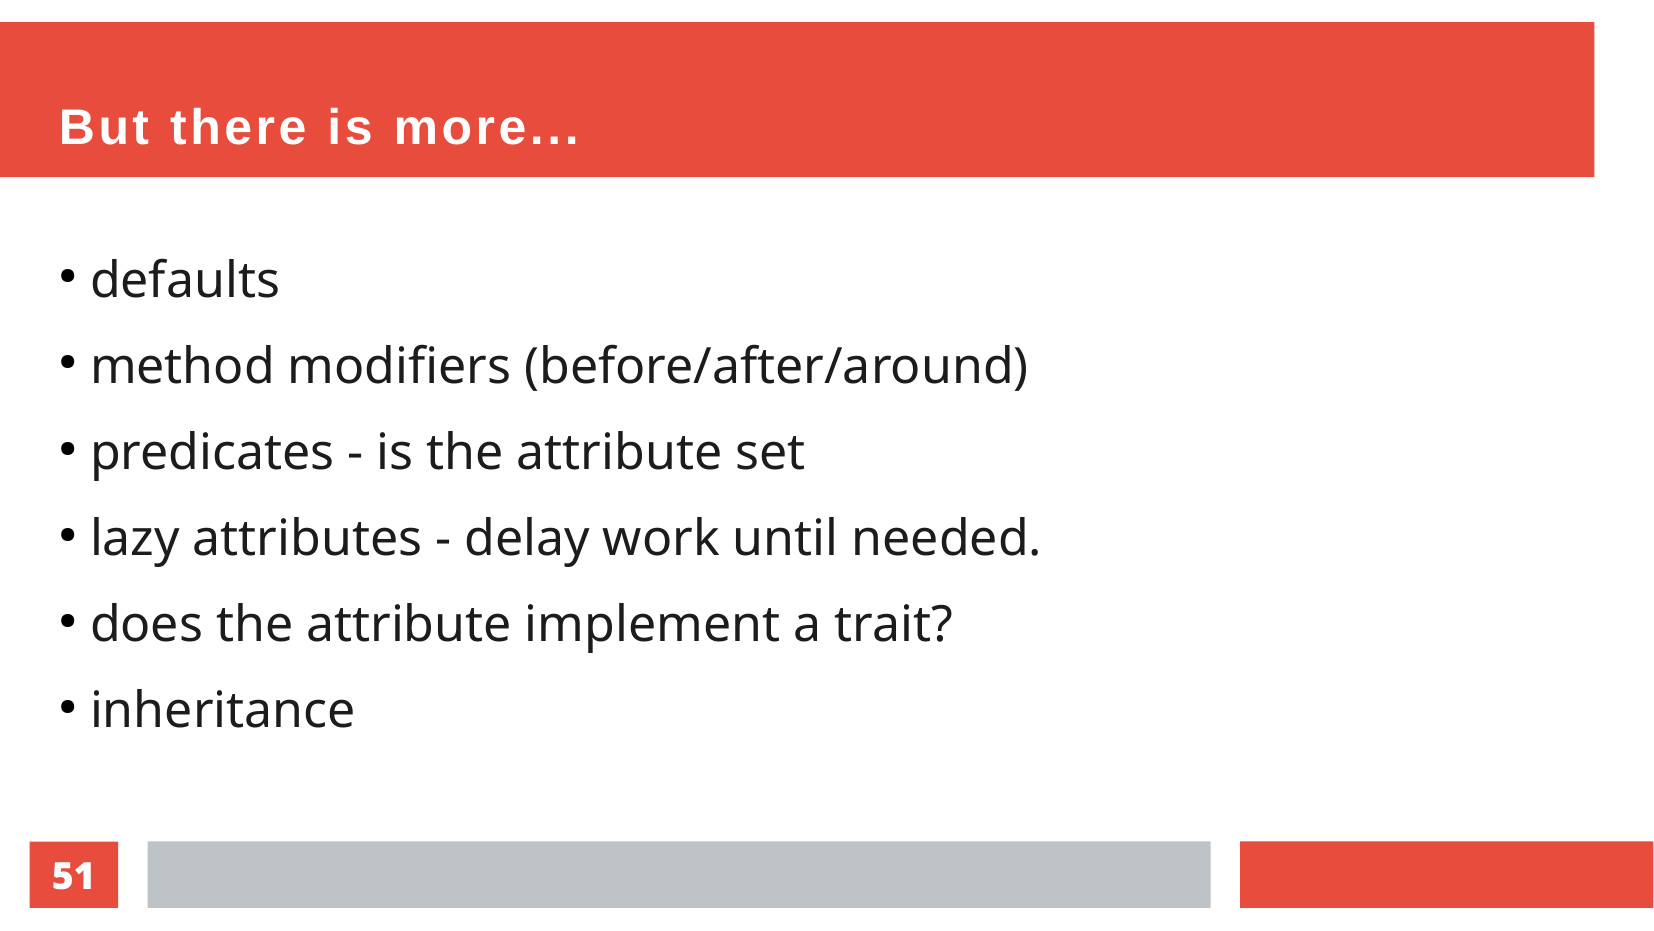

# But there is more...
 defaults
 method modifiers (before/after/around)
 predicates - is the attribute set
 lazy attributes - delay work until needed.
 does the attribute implement a trait?
 inheritance
51